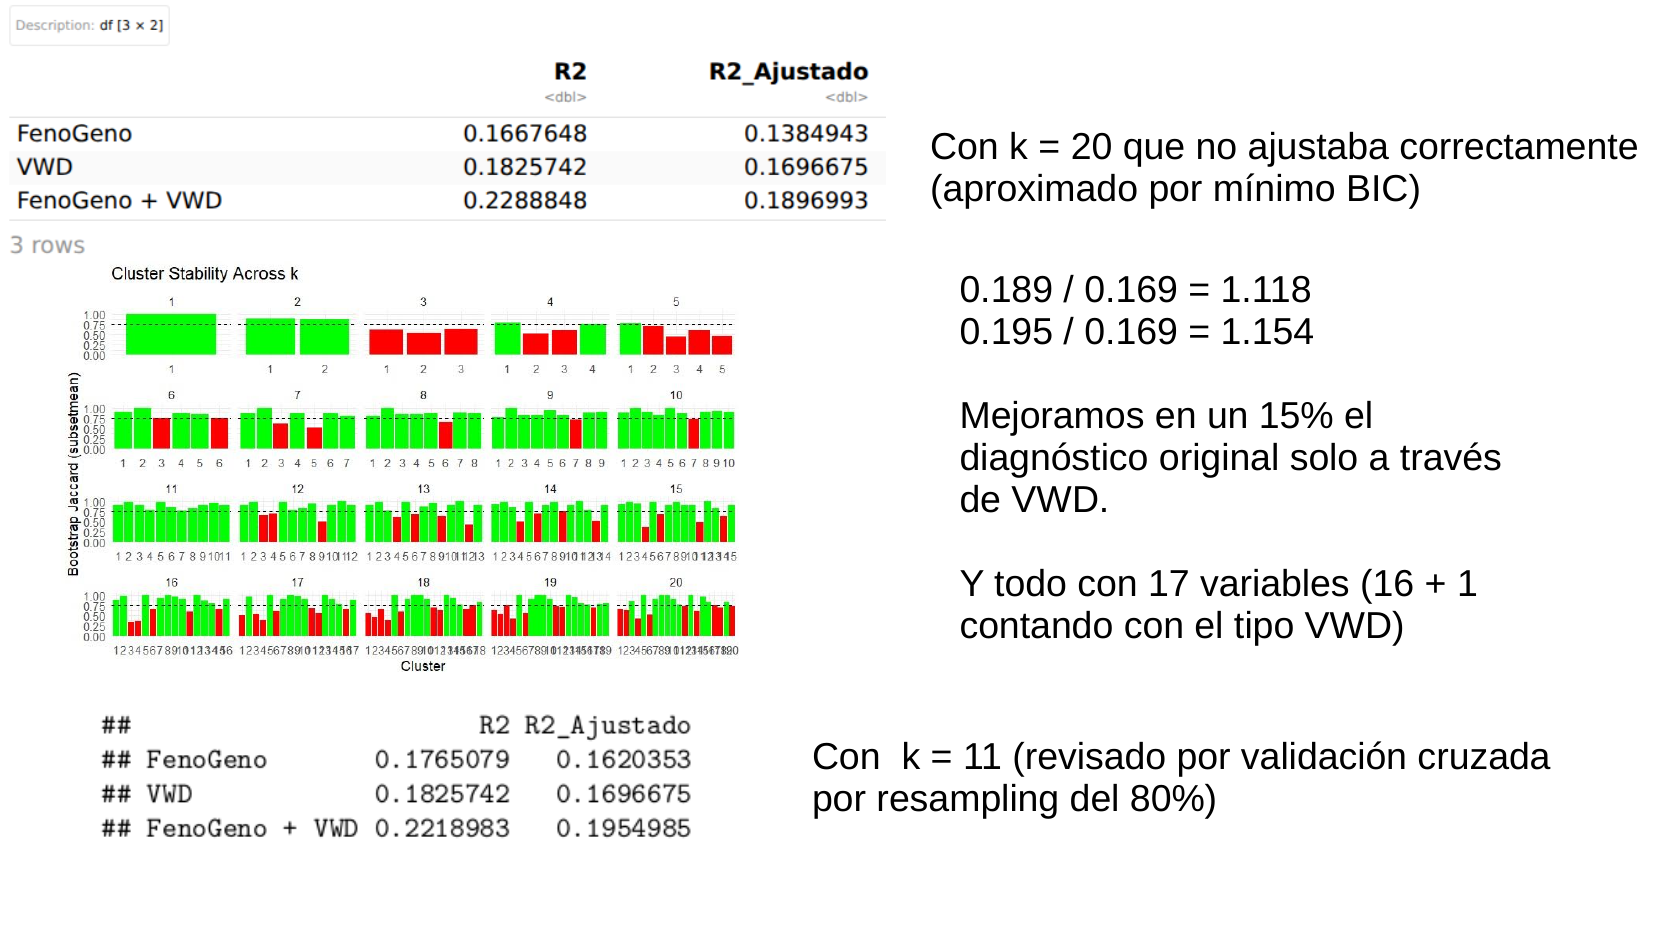

Con k = 20 que no ajustaba correctamente
(aproximado por mínimo BIC)
0.189 / 0.169 = 1.118
0.195 / 0.169 = 1.154
Mejoramos en un 15% el diagnóstico original solo a través de VWD.
Y todo con 17 variables (16 + 1 contando con el tipo VWD)
Con k = 11 (revisado por validación cruzada por resampling del 80%)